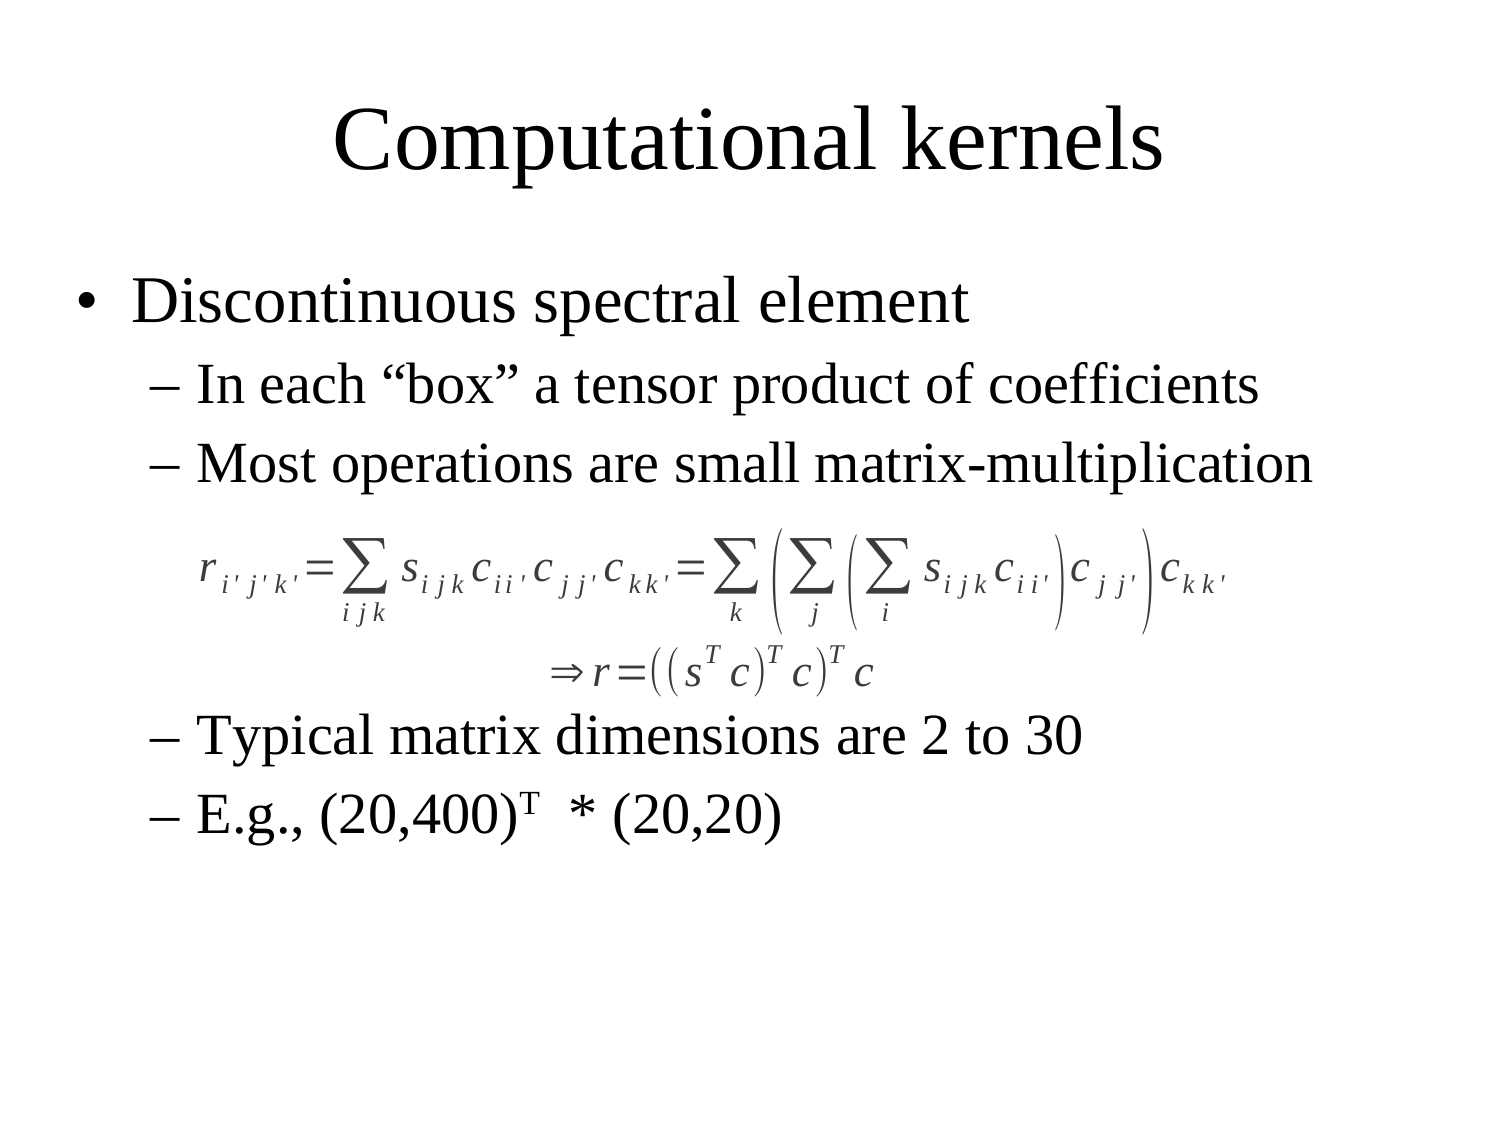

# Computational kernels
Discontinuous spectral element
In each “box” a tensor product of coefficients
Most operations are small matrix-multiplication
Typical matrix dimensions are 2 to 30
E.g., (20,400)T * (20,20)